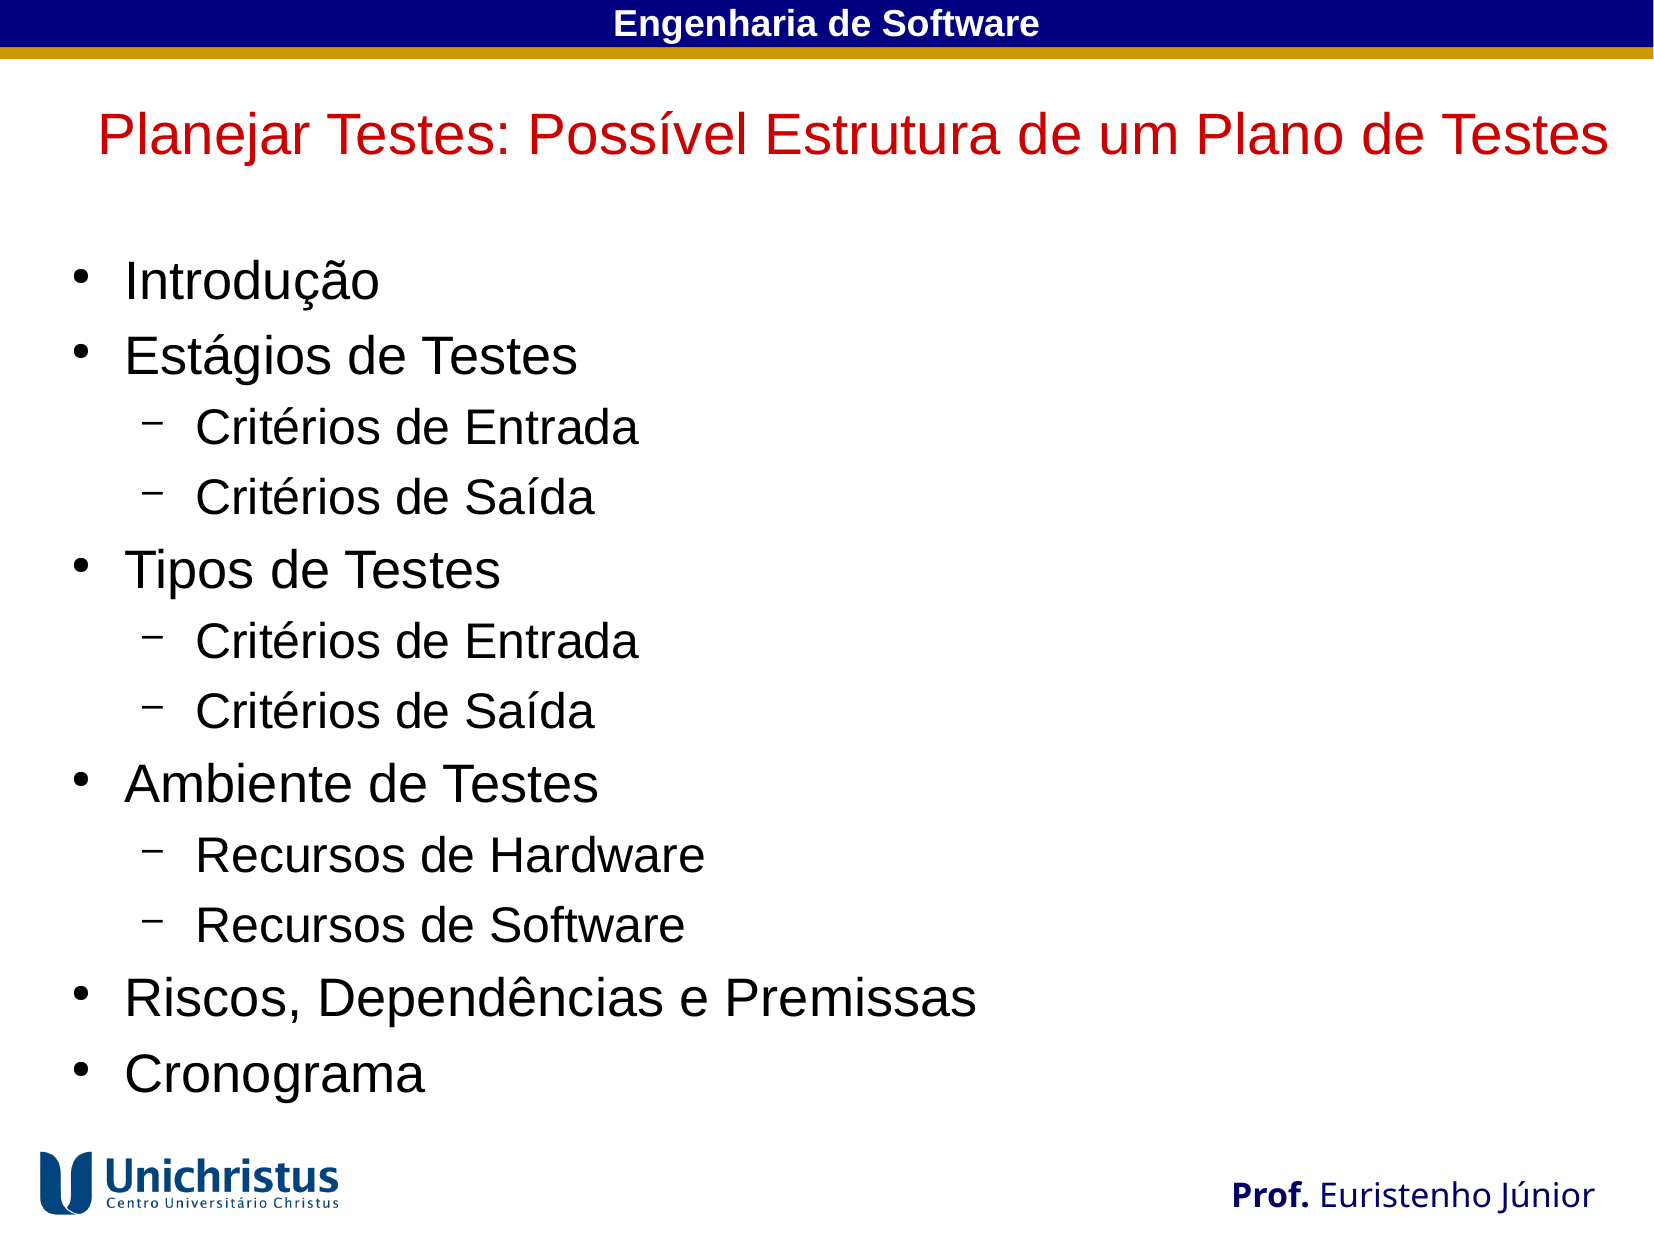

Engenharia de Software
Planejar Testes: Possível Estrutura de um Plano de Testes
# Introdução
Estágios de Testes
Critérios de Entrada
Critérios de Saída
Tipos de Testes
Critérios de Entrada
Critérios de Saída
Ambiente de Testes
Recursos de Hardware
Recursos de Software
Riscos, Dependências e Premissas
Cronograma
Prof. Euristenho Júnior